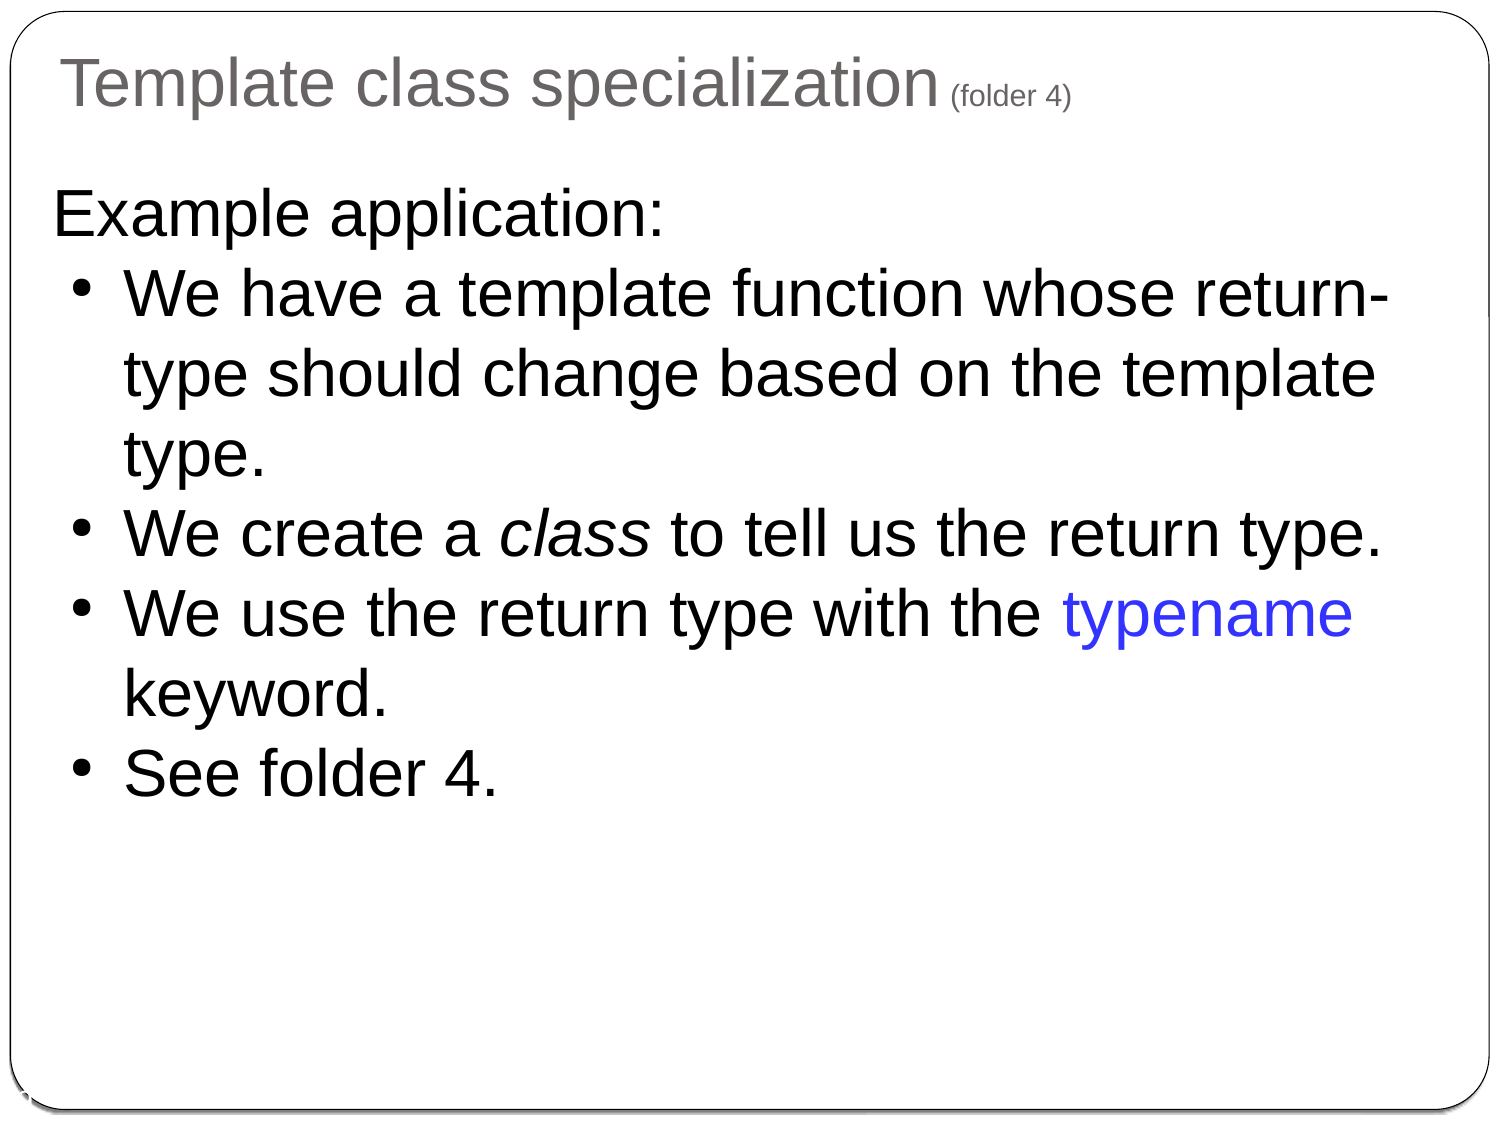

# Template class specialization (folder 4)
Example application:
We have a template function whose return-type should change based on the template type.
We create a class to tell us the return type.
We use the return type with the typename keyword.
See folder 4.